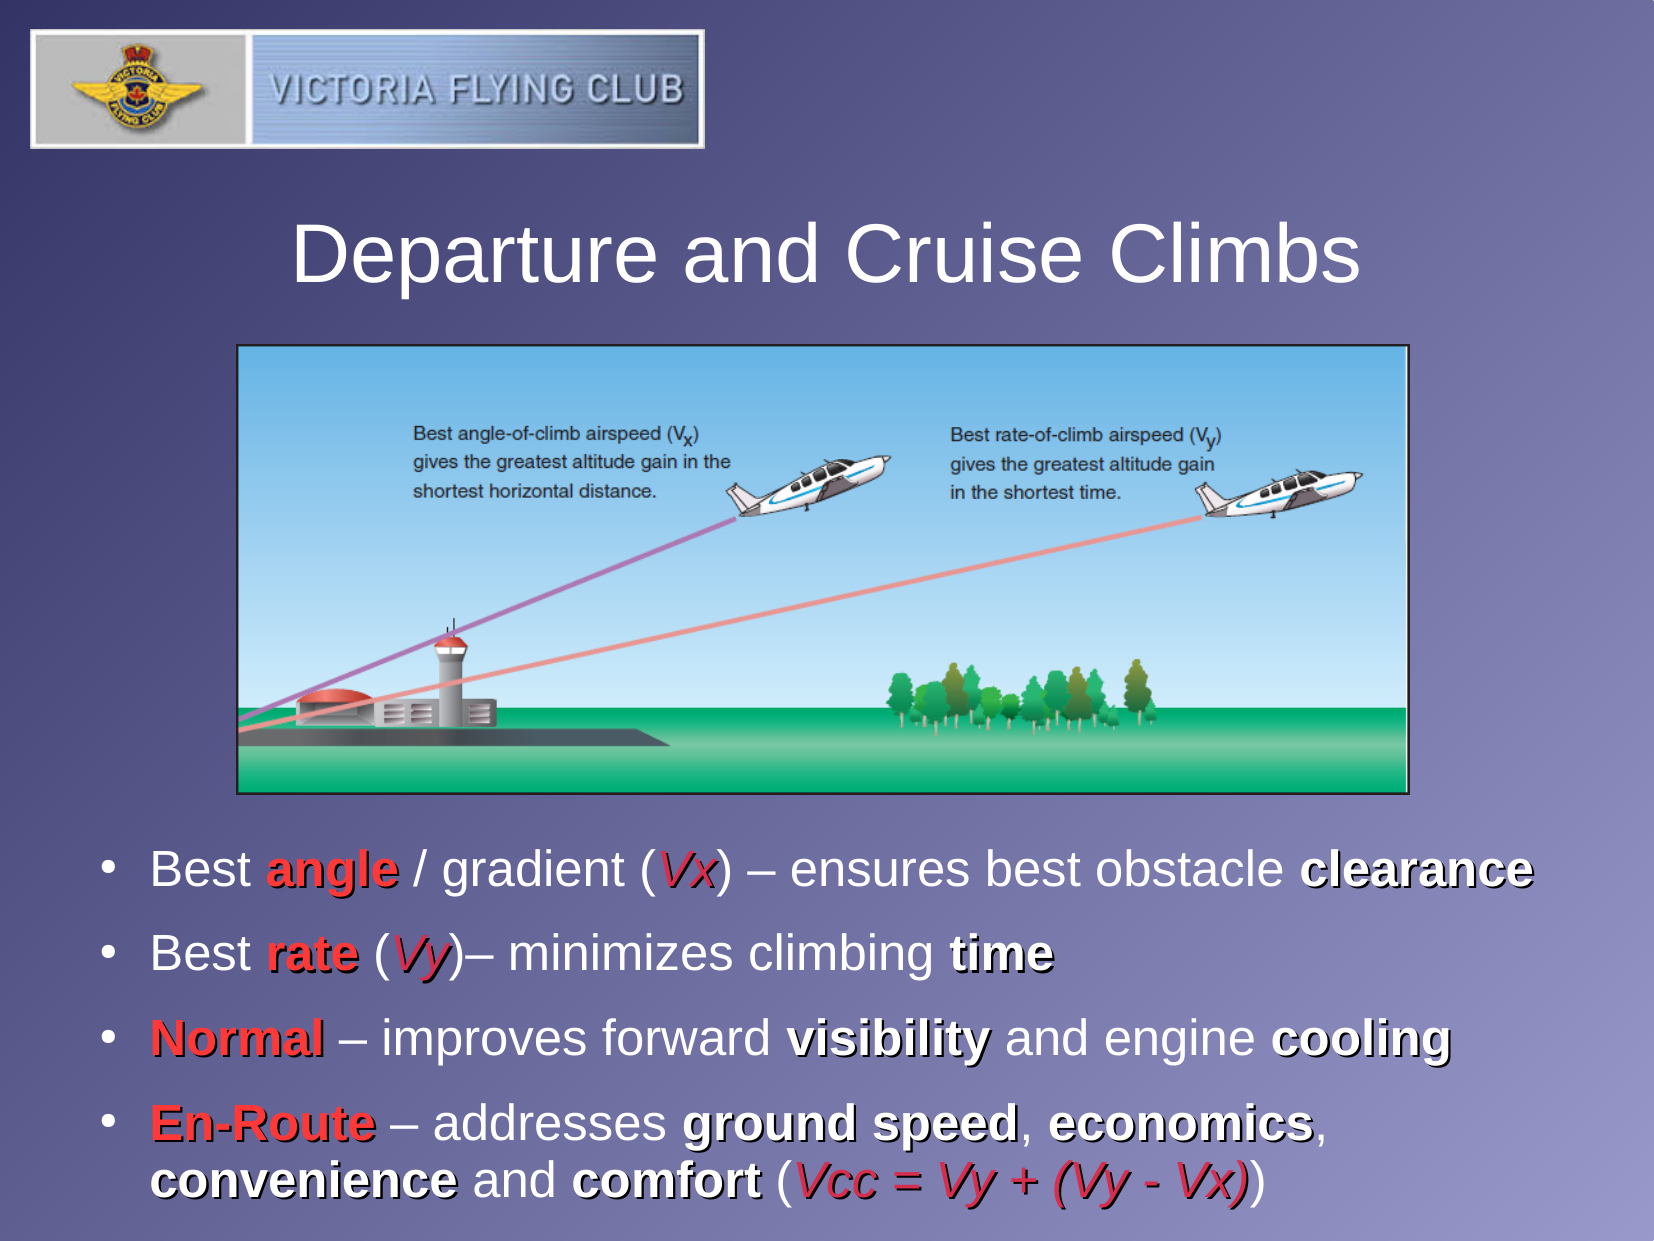

# Departure and Cruise Climbs
Best angle / gradient (Vx) – ensures best obstacle clearance
Best rate (Vy)– minimizes climbing time
Normal – improves forward visibility and engine cooling
En-Route – addresses ground speed, economics, convenience and comfort (Vcc = Vy + (Vy - Vx))